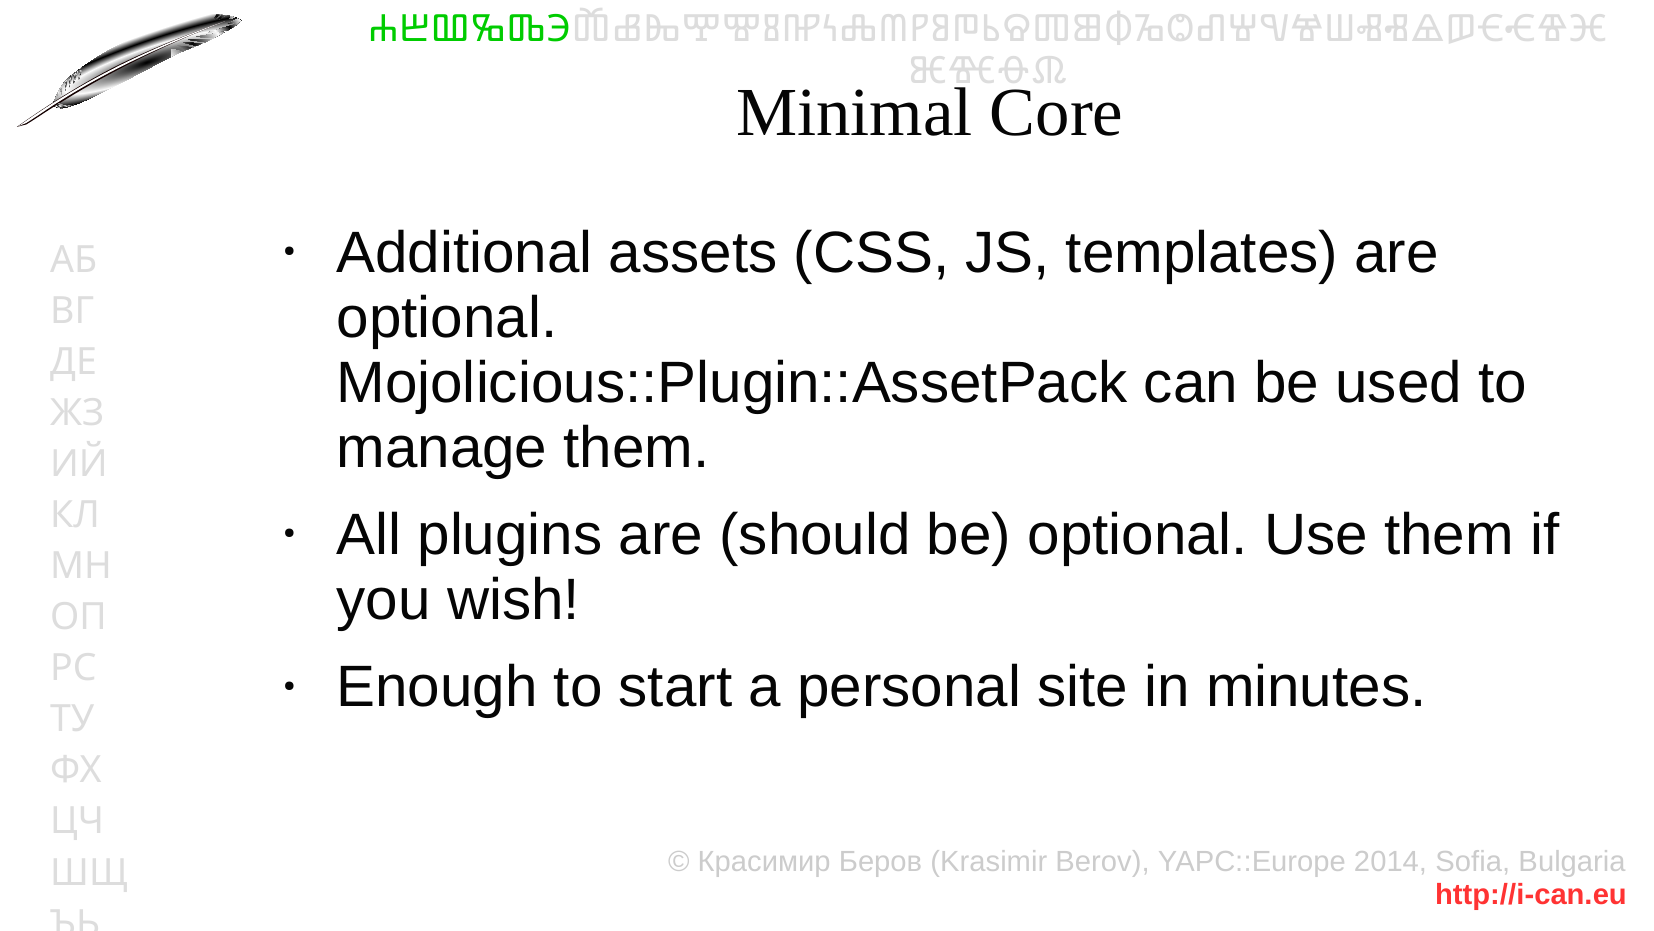

# Minimal Core
Additional assets (CSS, JS, templates) are optional.
Mojolicious::Plugin::AssetPack can be used to manage them.
All plugins are (should be) optional. Use them if you wish!
Enough to start a personal site in minutes.